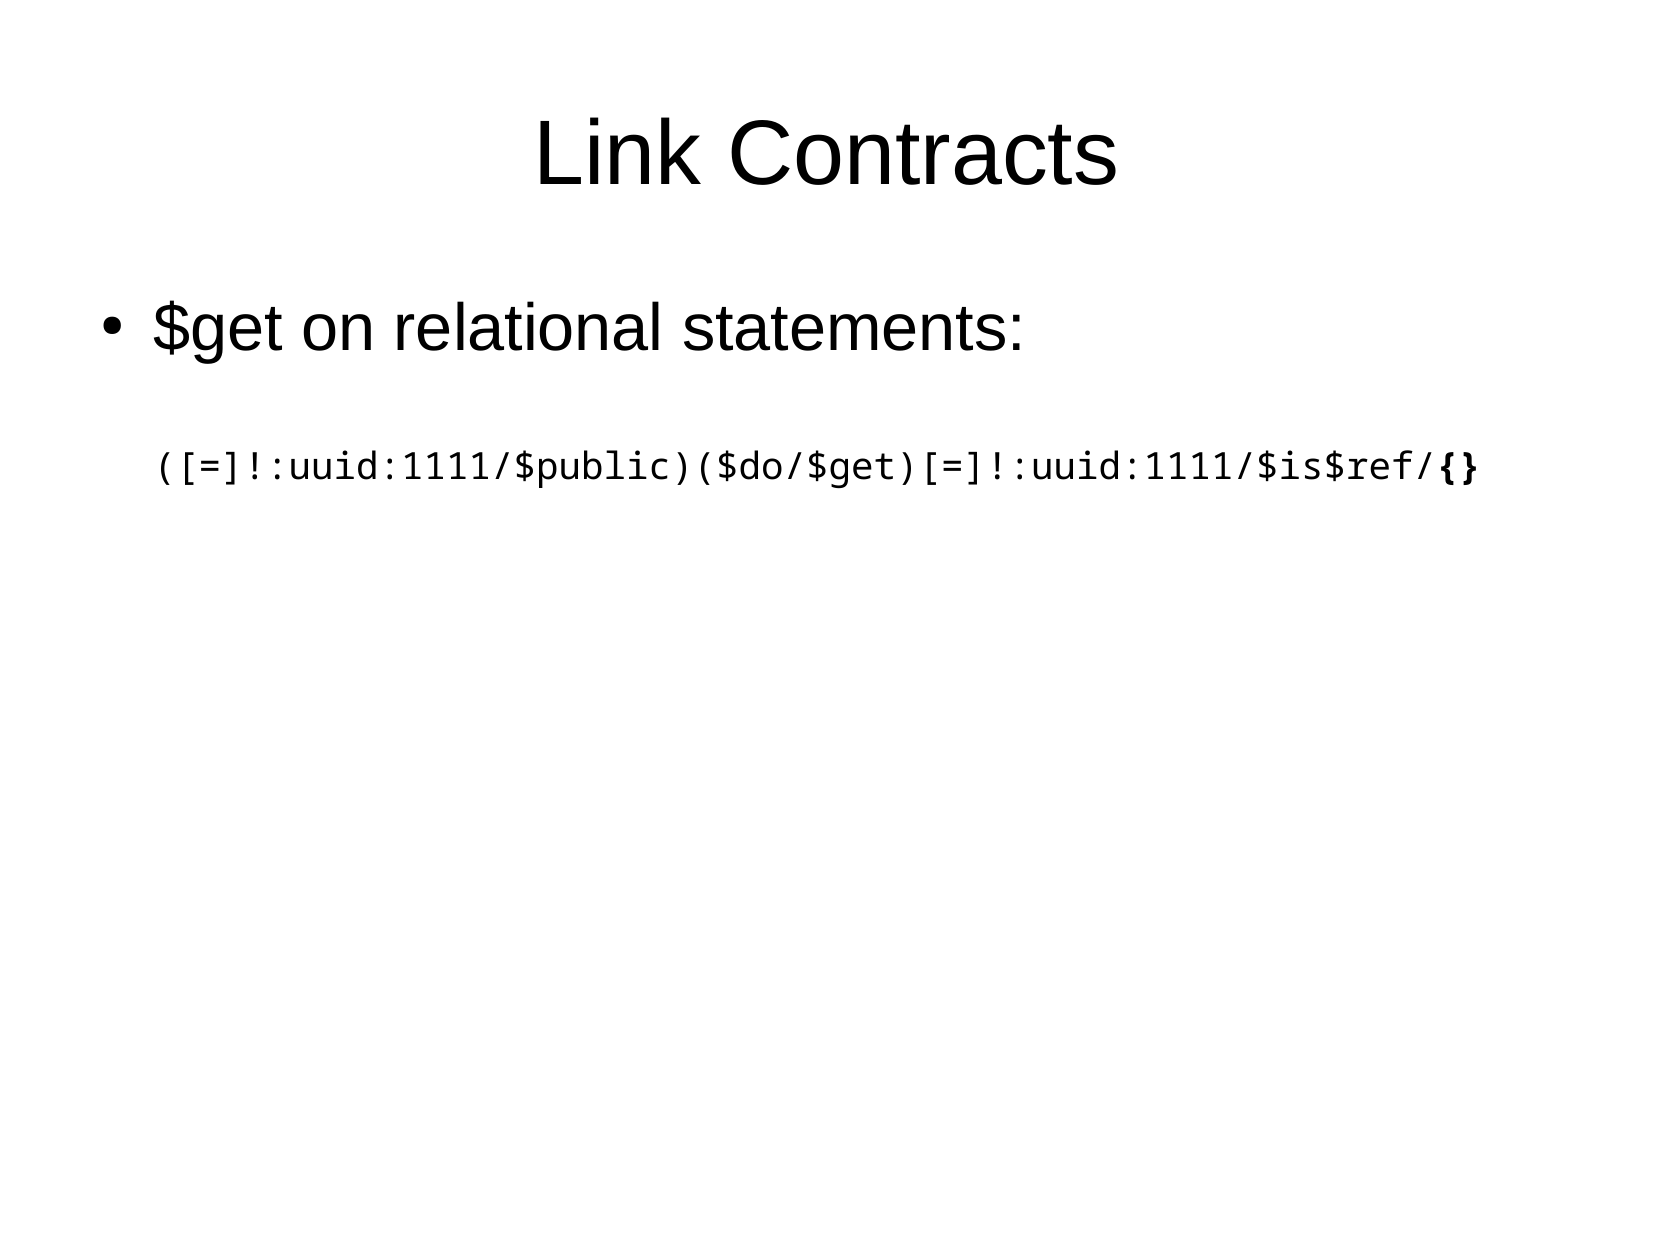

# Link Contracts
$get on relational statements:
([=]!:uuid:1111/$public)($do/$get)[=]!:uuid:1111/$is$ref/{}